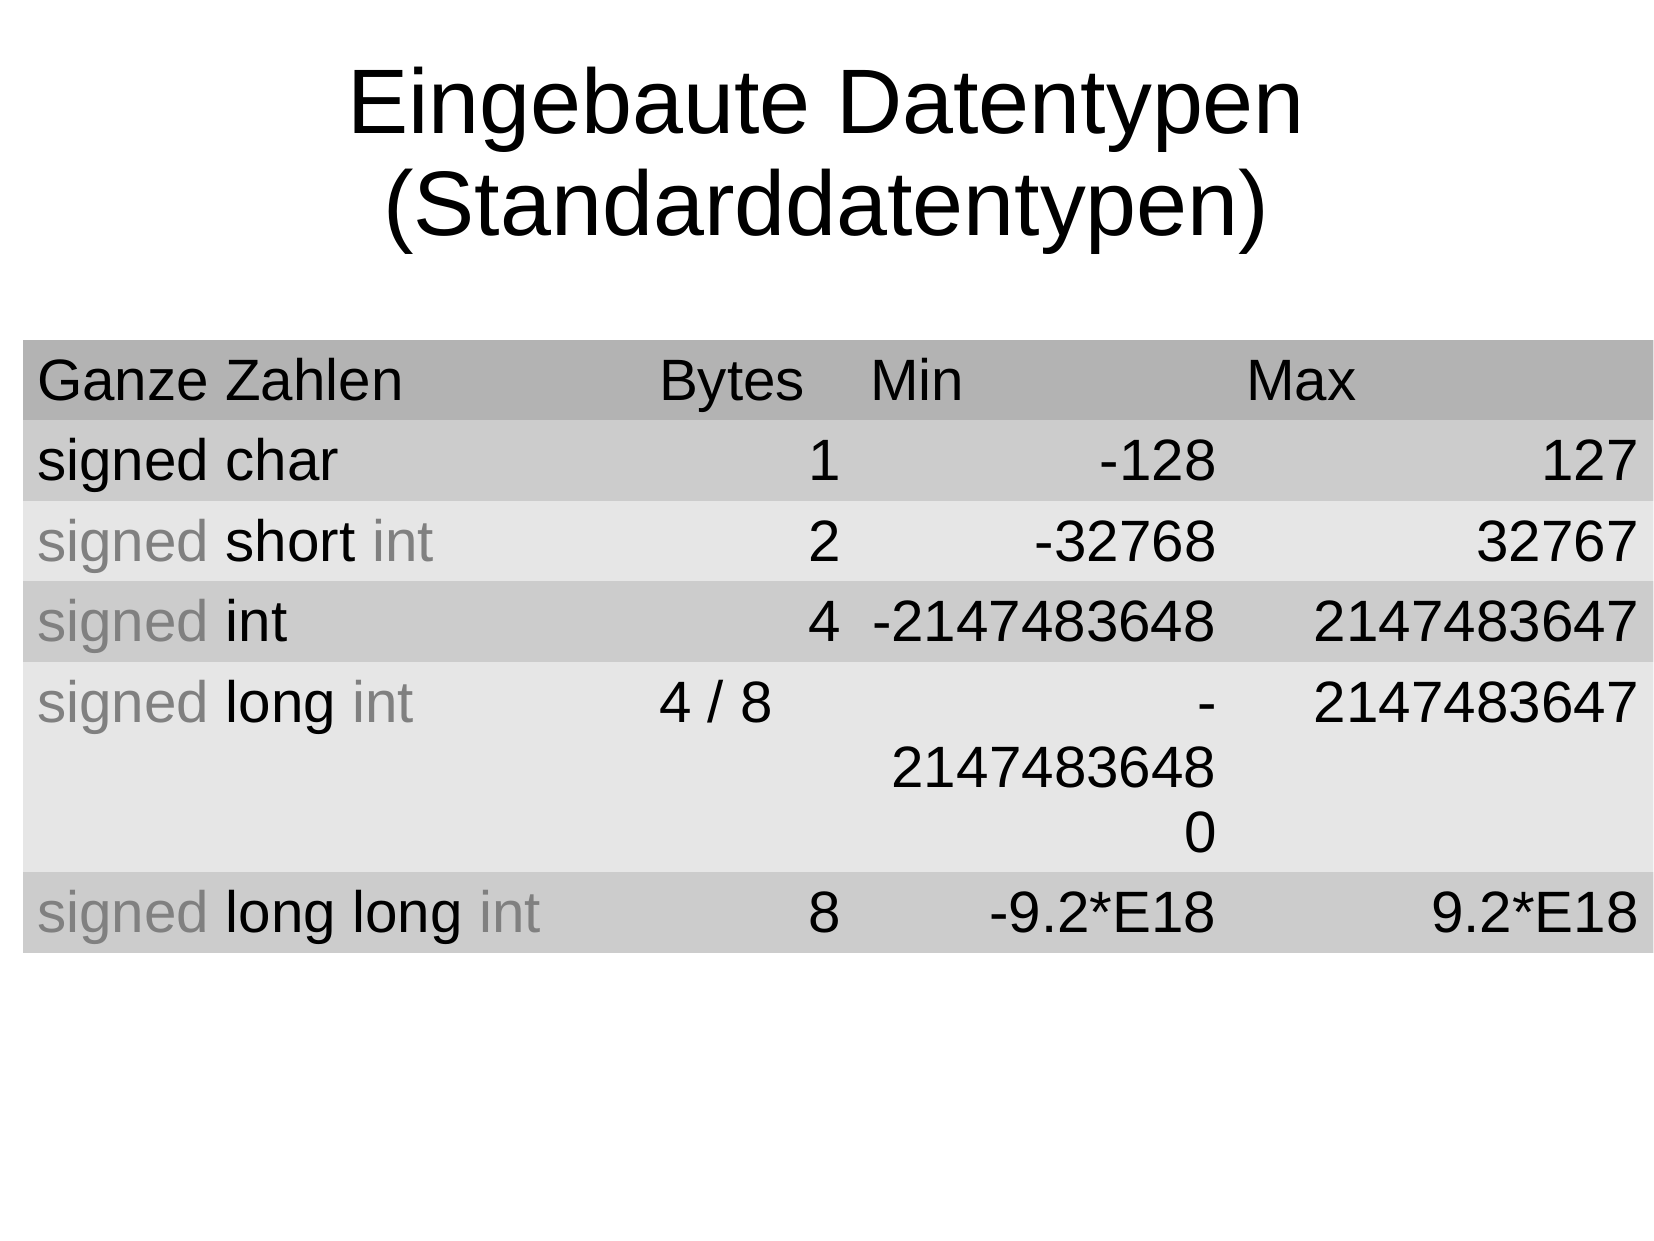

# Eingebaute Datentypen (Standarddatentypen)
| Ganze Zahlen | Bytes | Min | Max |
| --- | --- | --- | --- |
| signed char | 1 | -128 | 127 |
| signed short int | 2 | -32768 | 32767 |
| signed int | 4 | -2147483648 | 2147483647 |
| signed long int | 4 / 8 | -21474836480 | 2147483647 |
| signed long long int | 8 | -9.2\*E18 | 9.2\*E18 |